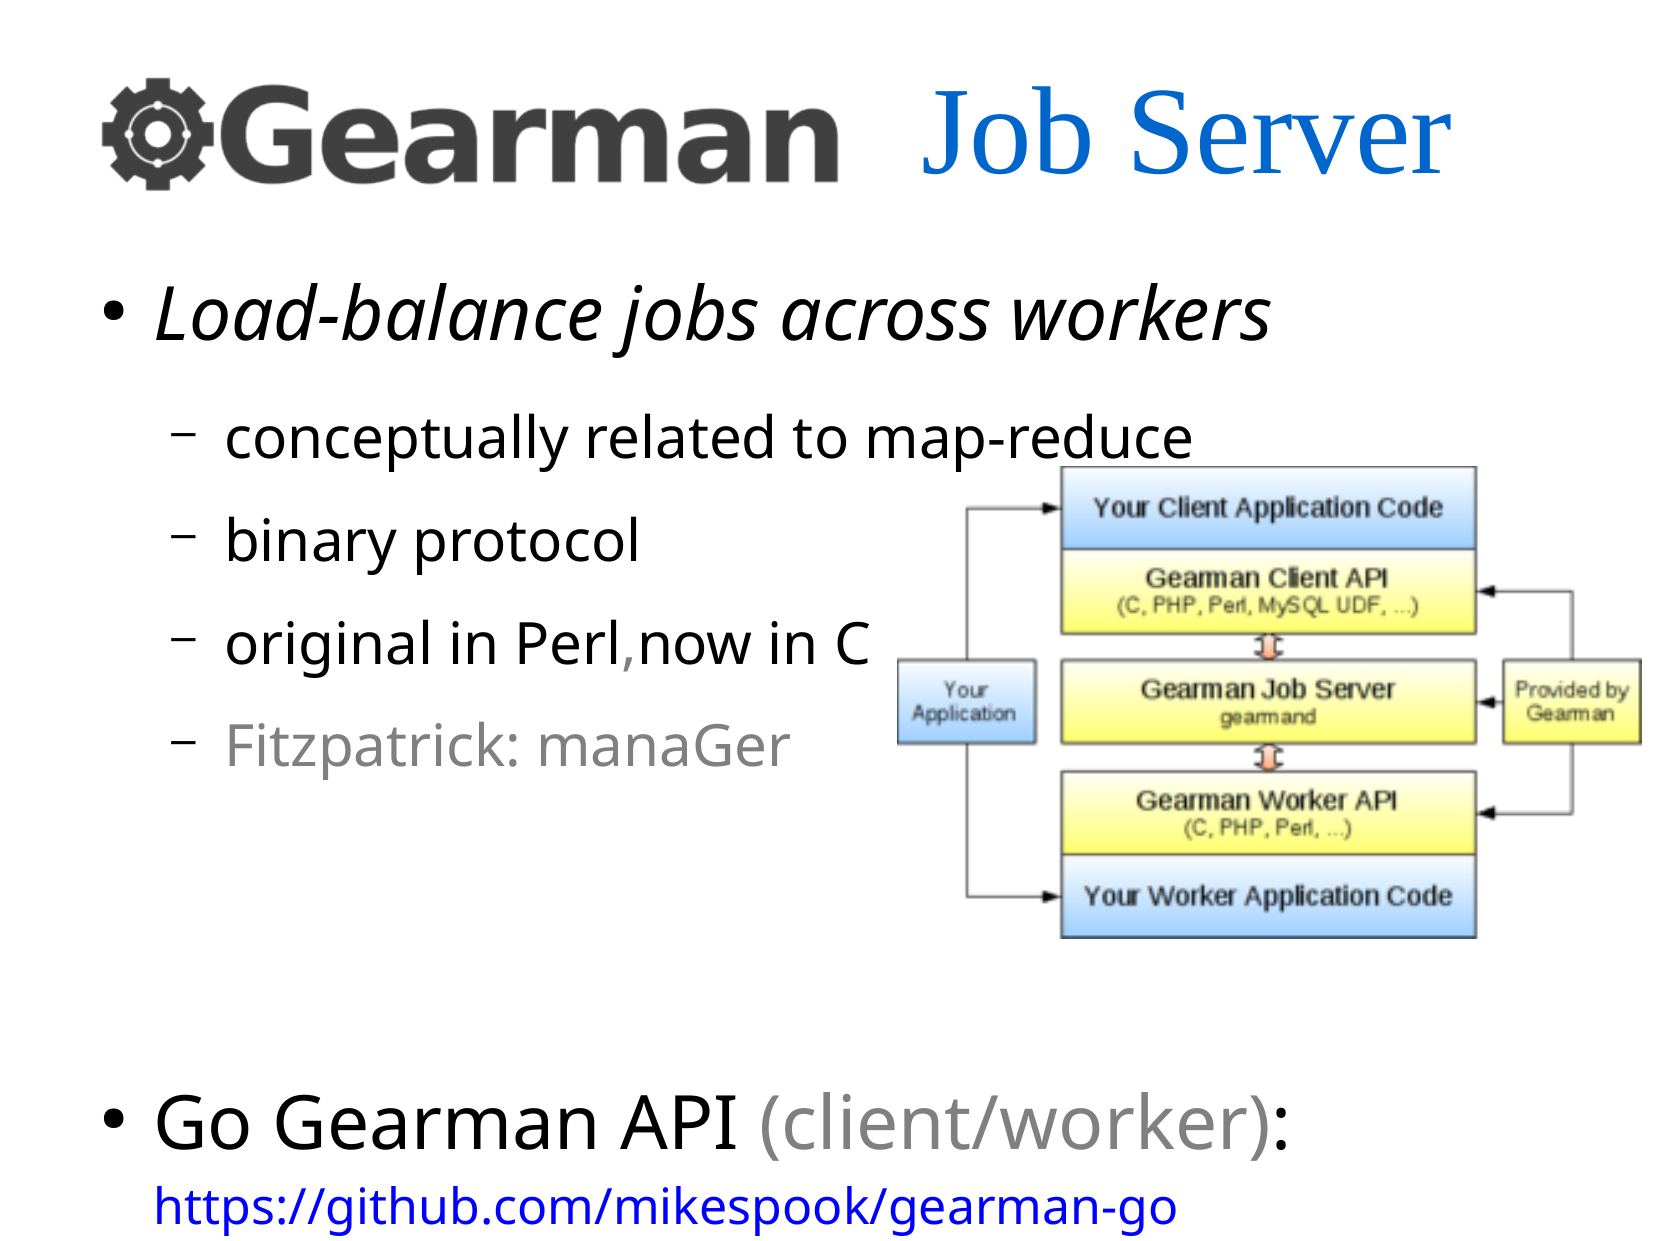

# Job Server
Load-balance jobs across workers
conceptually related to map-reduce
binary protocol
original in Perl,now in C
Fitzpatrick: manaGer
Go Gearman API (client/worker):
https://github.com/mikespook/gearman-go